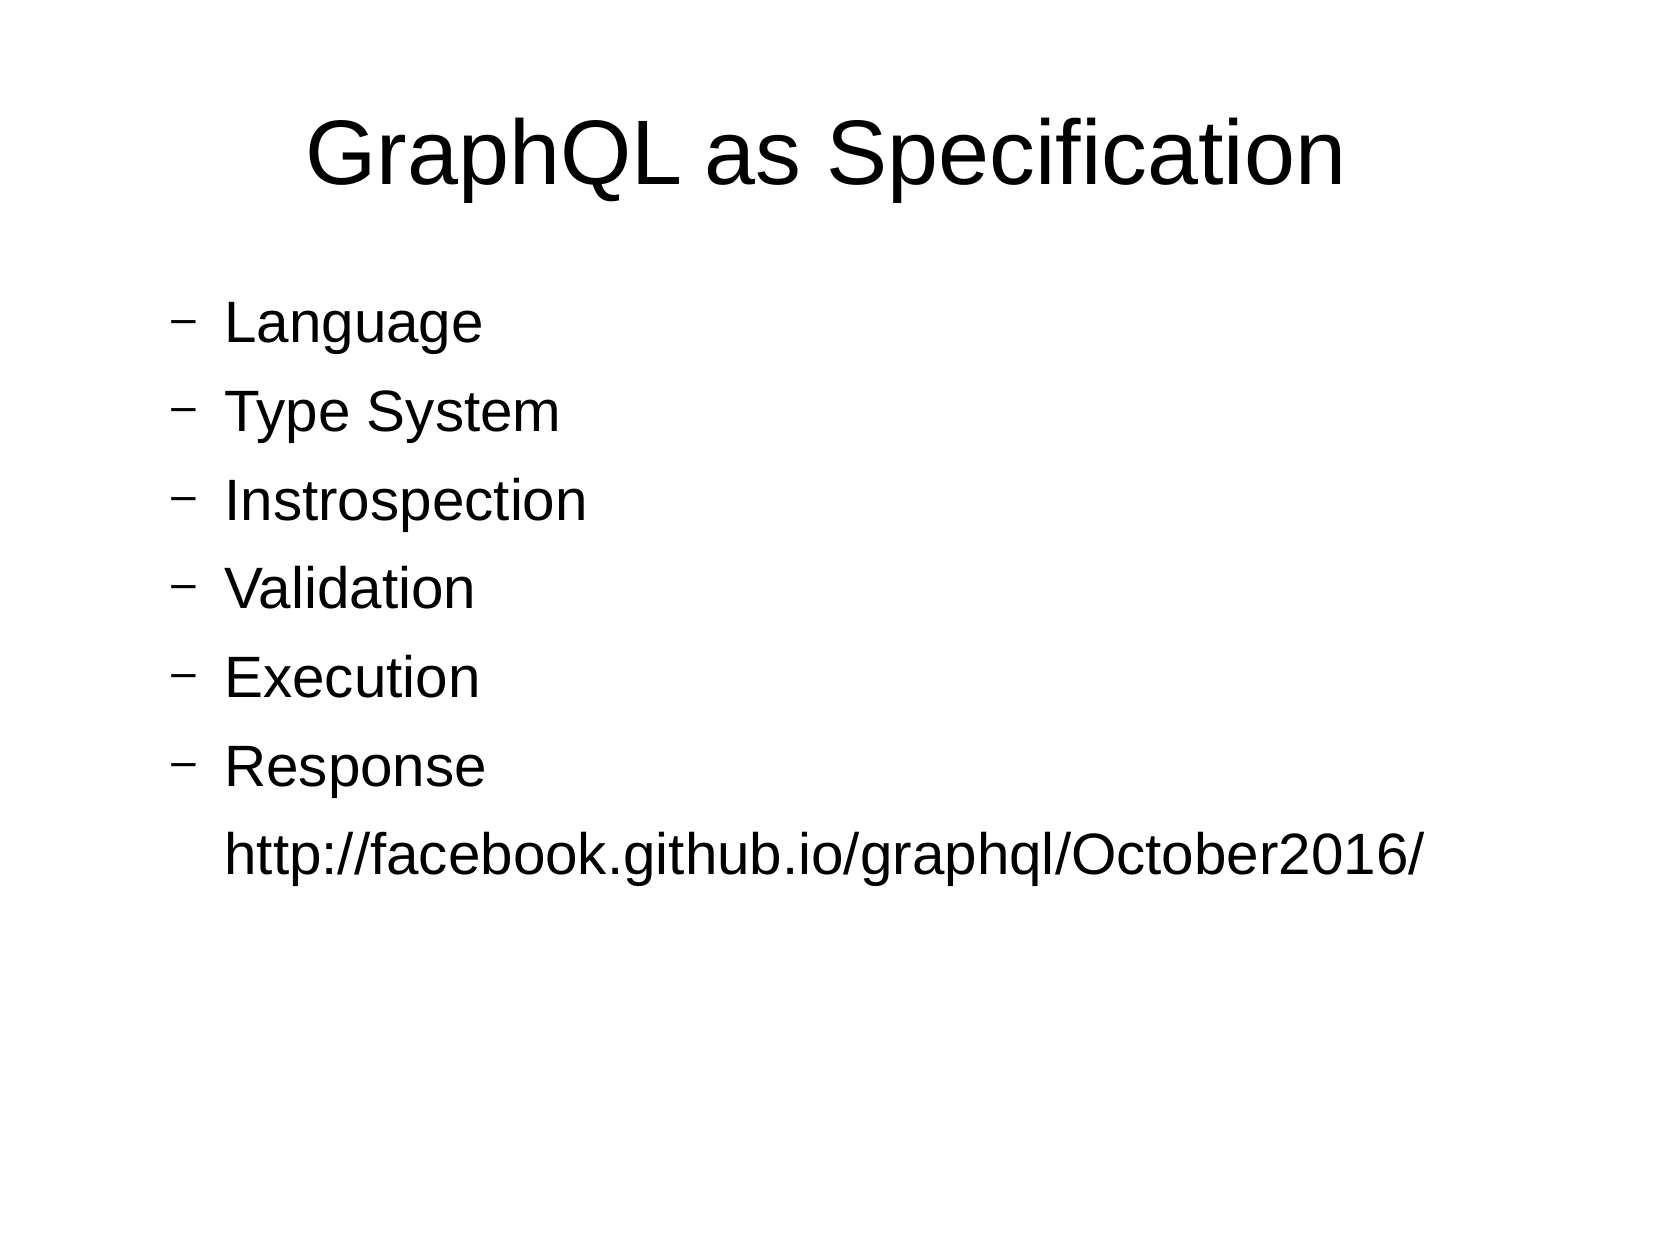

# GraphQL as Specification
Language
Type System
Instrospection
Validation
Execution
Response
http://facebook.github.io/graphql/October2016/